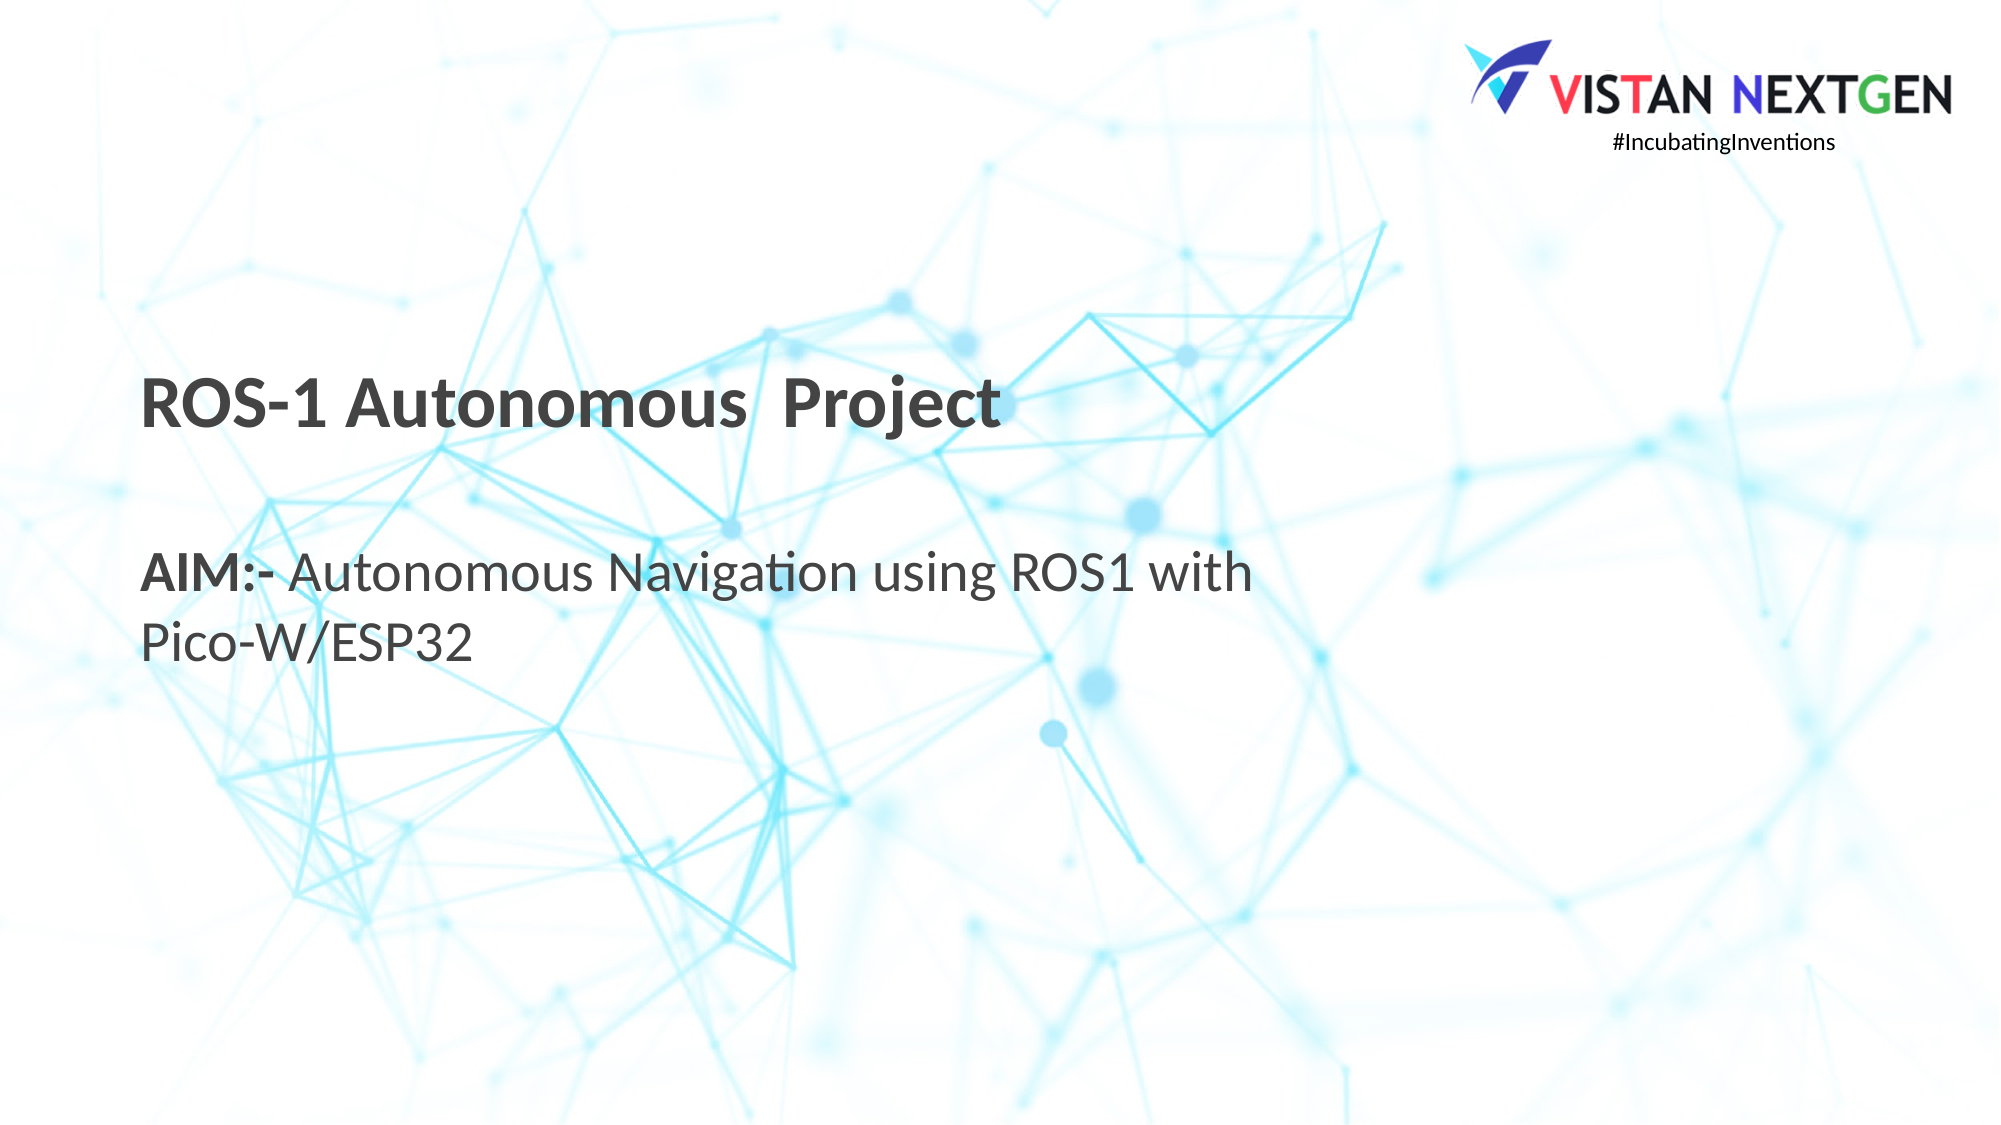

#IncubatingInventions
ROS-1 Autonomous Project
AIM:- Autonomous Navigation using ROS1 with Pico-W/ESP32